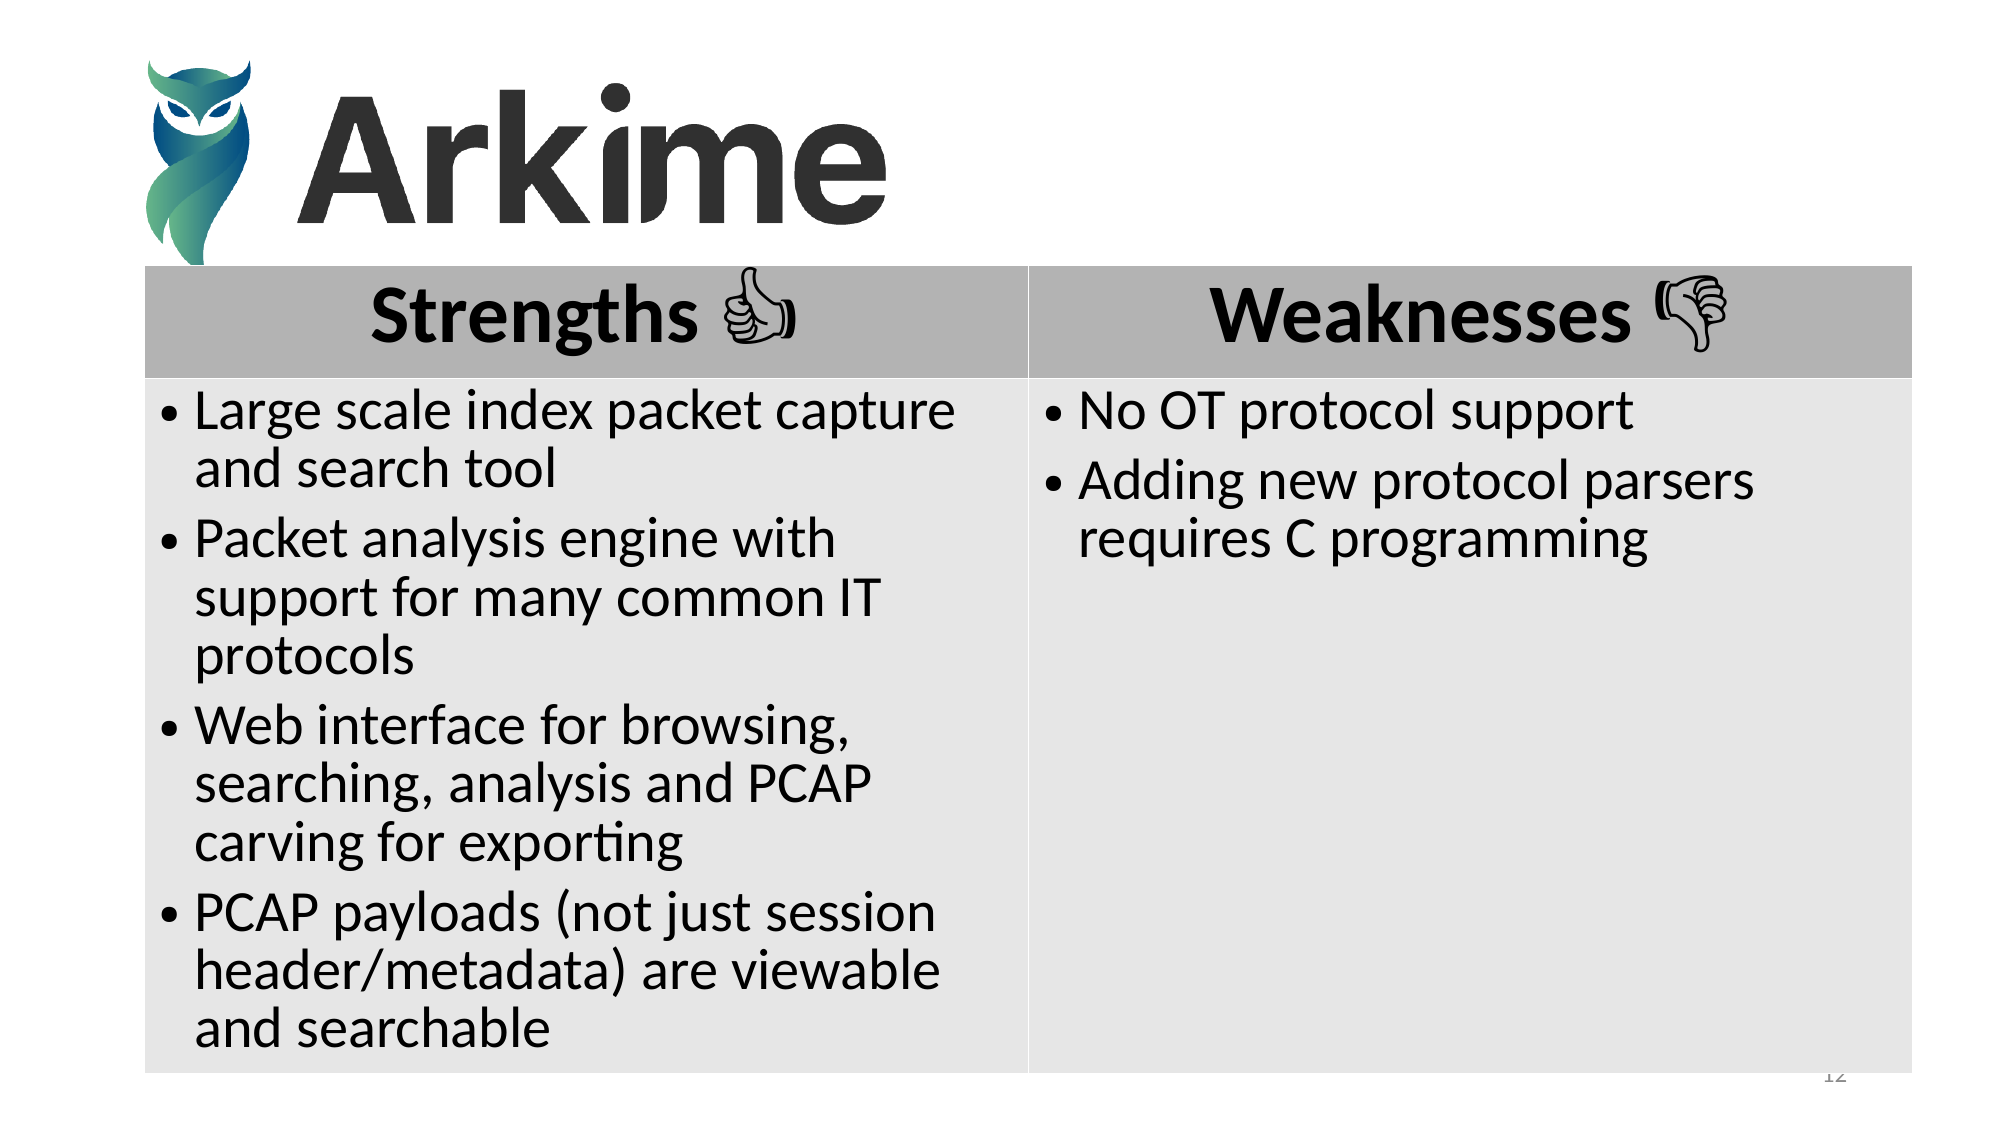

| Strengths 👍 | Weaknesses 👎 |
| --- | --- |
| Large scale index packet capture and search tool Packet analysis engine with support for many common IT protocols Web interface for browsing, searching, analysis and PCAP carving for exporting PCAP payloads (not just session header/metadata) are viewable and searchable | No OT protocol support Adding new protocol parsers requires C programming |
11